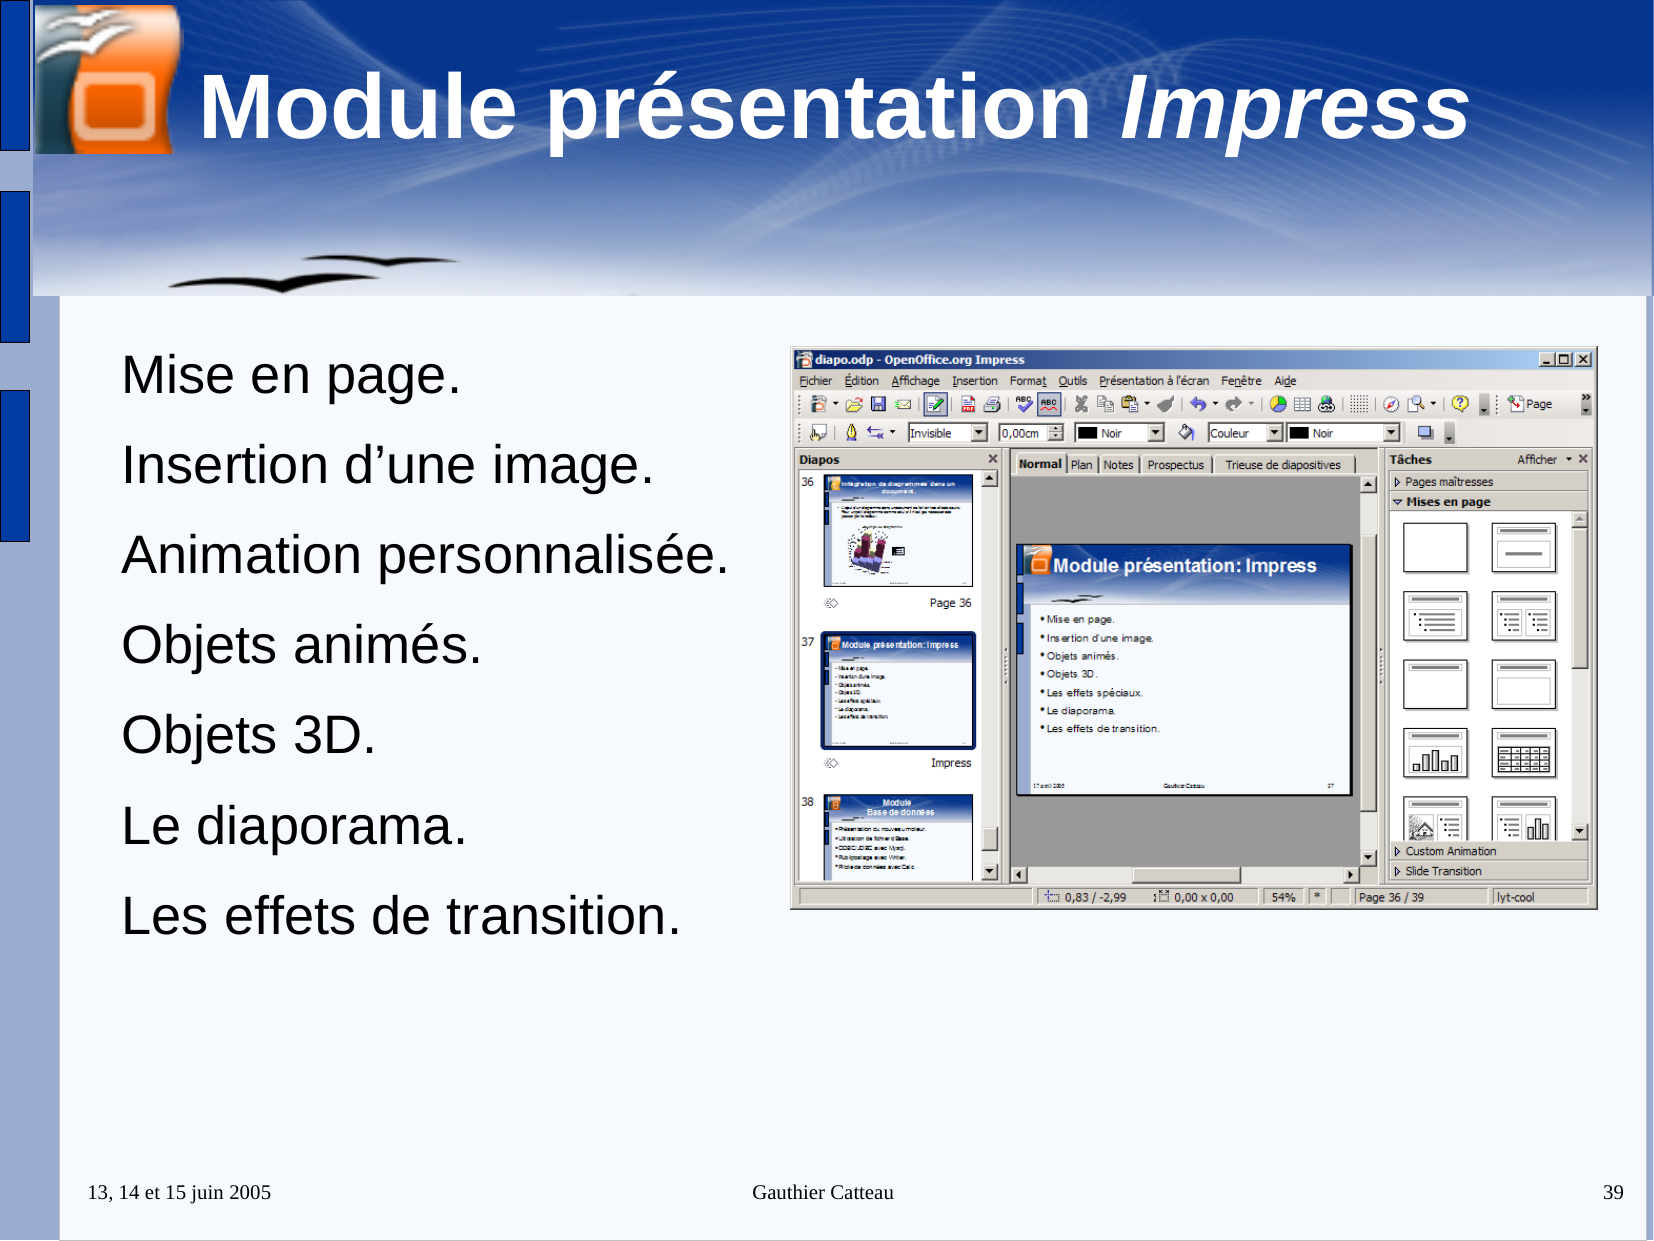

# Module présentation Impress
Mise en page.
Insertion d’une image.
Animation personnalisée.
Objets animés.
Objets 3D.
Le diaporama.
Les effets de transition.
Gauthier Catteau